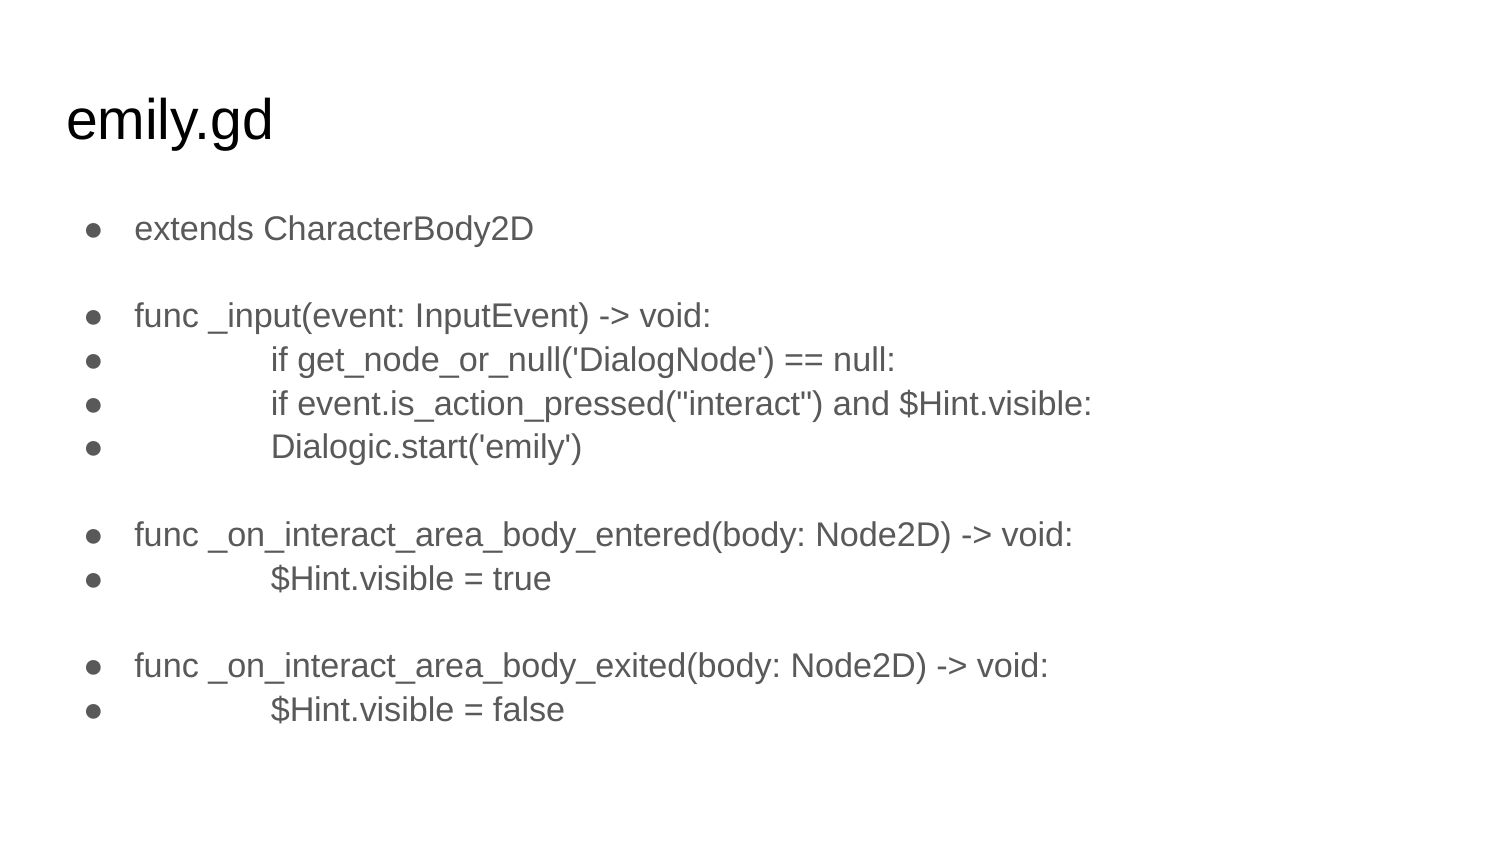

# emily.gd
extends CharacterBody2D
func _input(event: InputEvent) -> void:
	if get_node_or_null('DialogNode') == null:
		if event.is_action_pressed("interact") and $Hint.visible:
			Dialogic.start('emily')
func _on_interact_area_body_entered(body: Node2D) -> void:
	$Hint.visible = true
func _on_interact_area_body_exited(body: Node2D) -> void:
	$Hint.visible = false